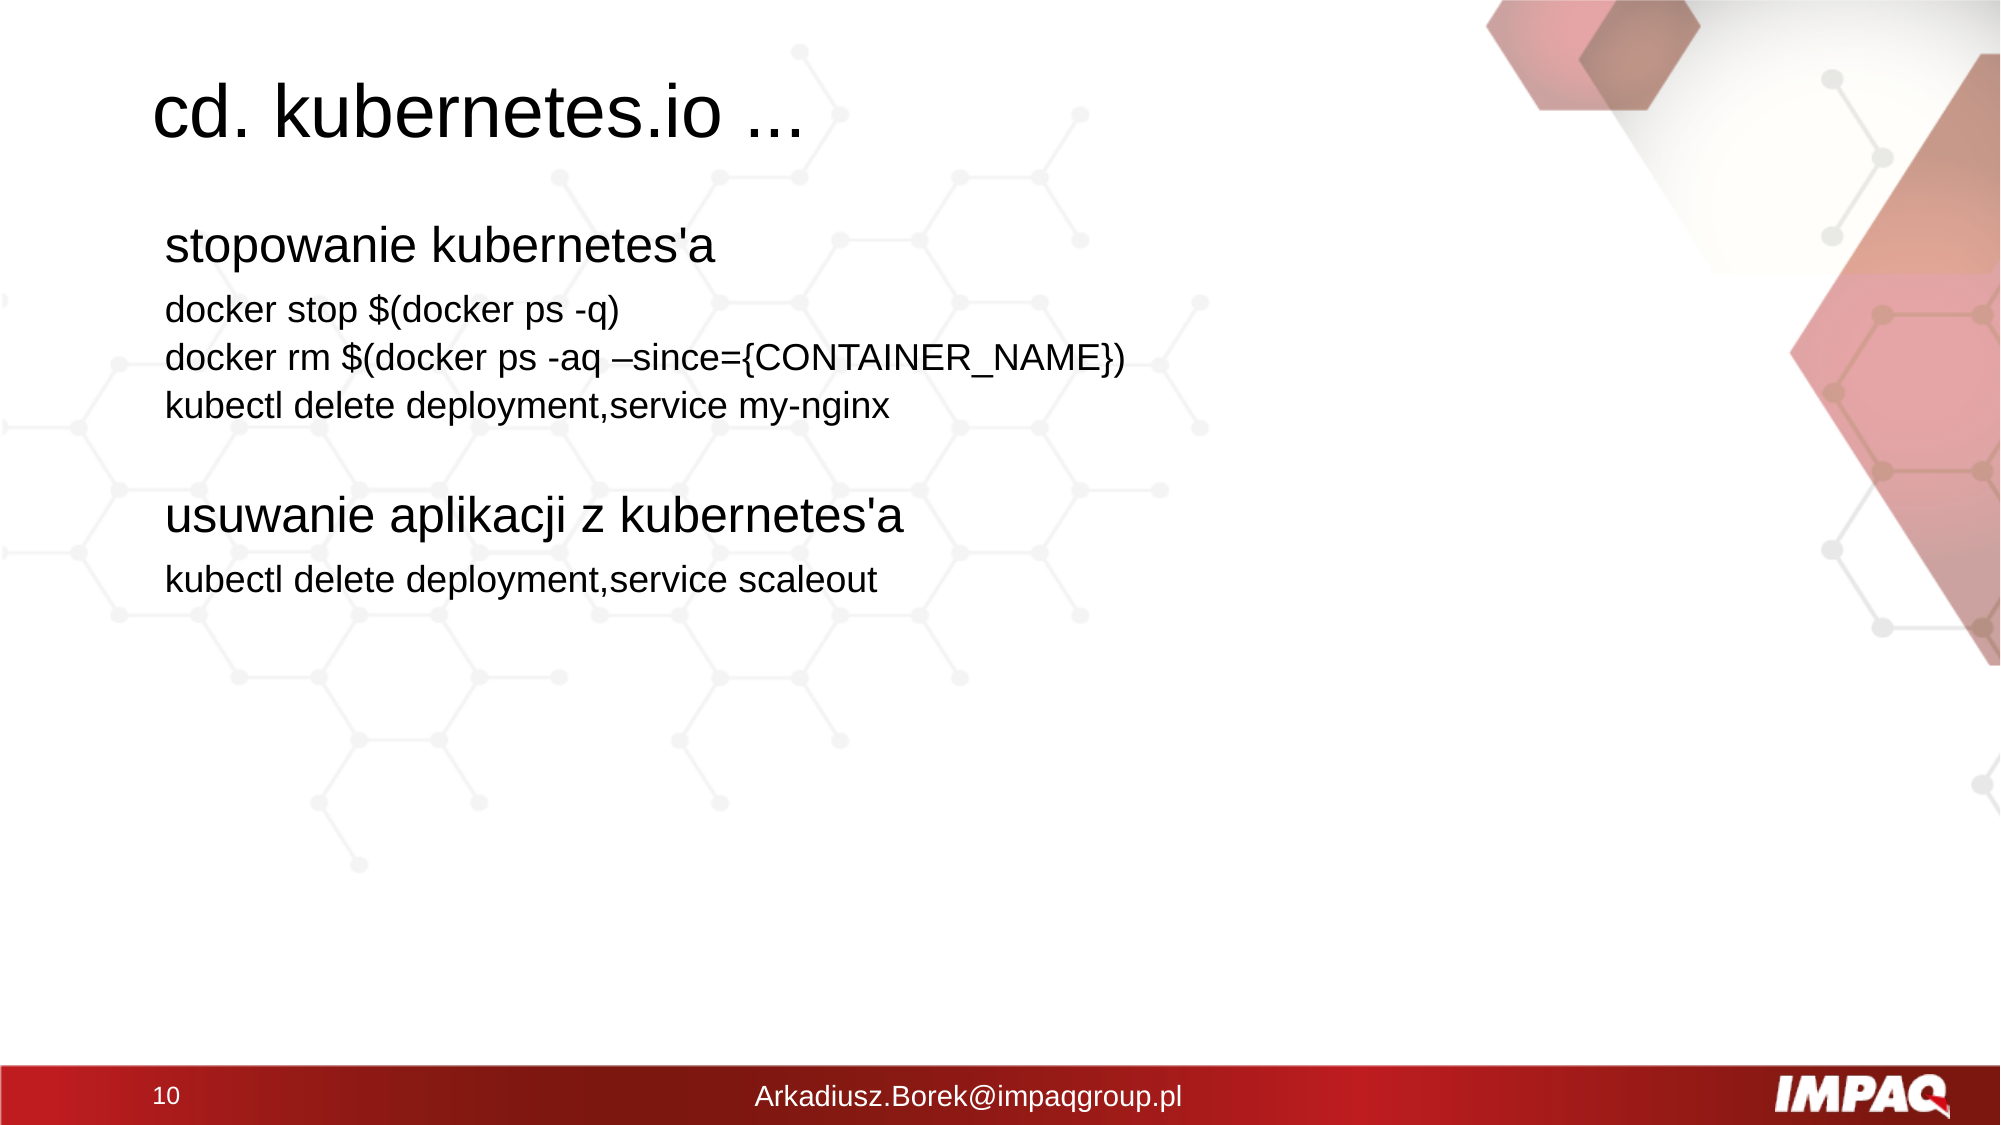

cd. kubernetes.io ...
stopowanie kubernetes'a
docker stop $(docker ps -q)
docker rm $(docker ps -aq –since={CONTAINER_NAME})
kubectl delete deployment,service my-nginx
usuwanie aplikacji z kubernetes'a
kubectl delete deployment,service scaleout
Arkadiusz.Borek@impaqgroup.pl